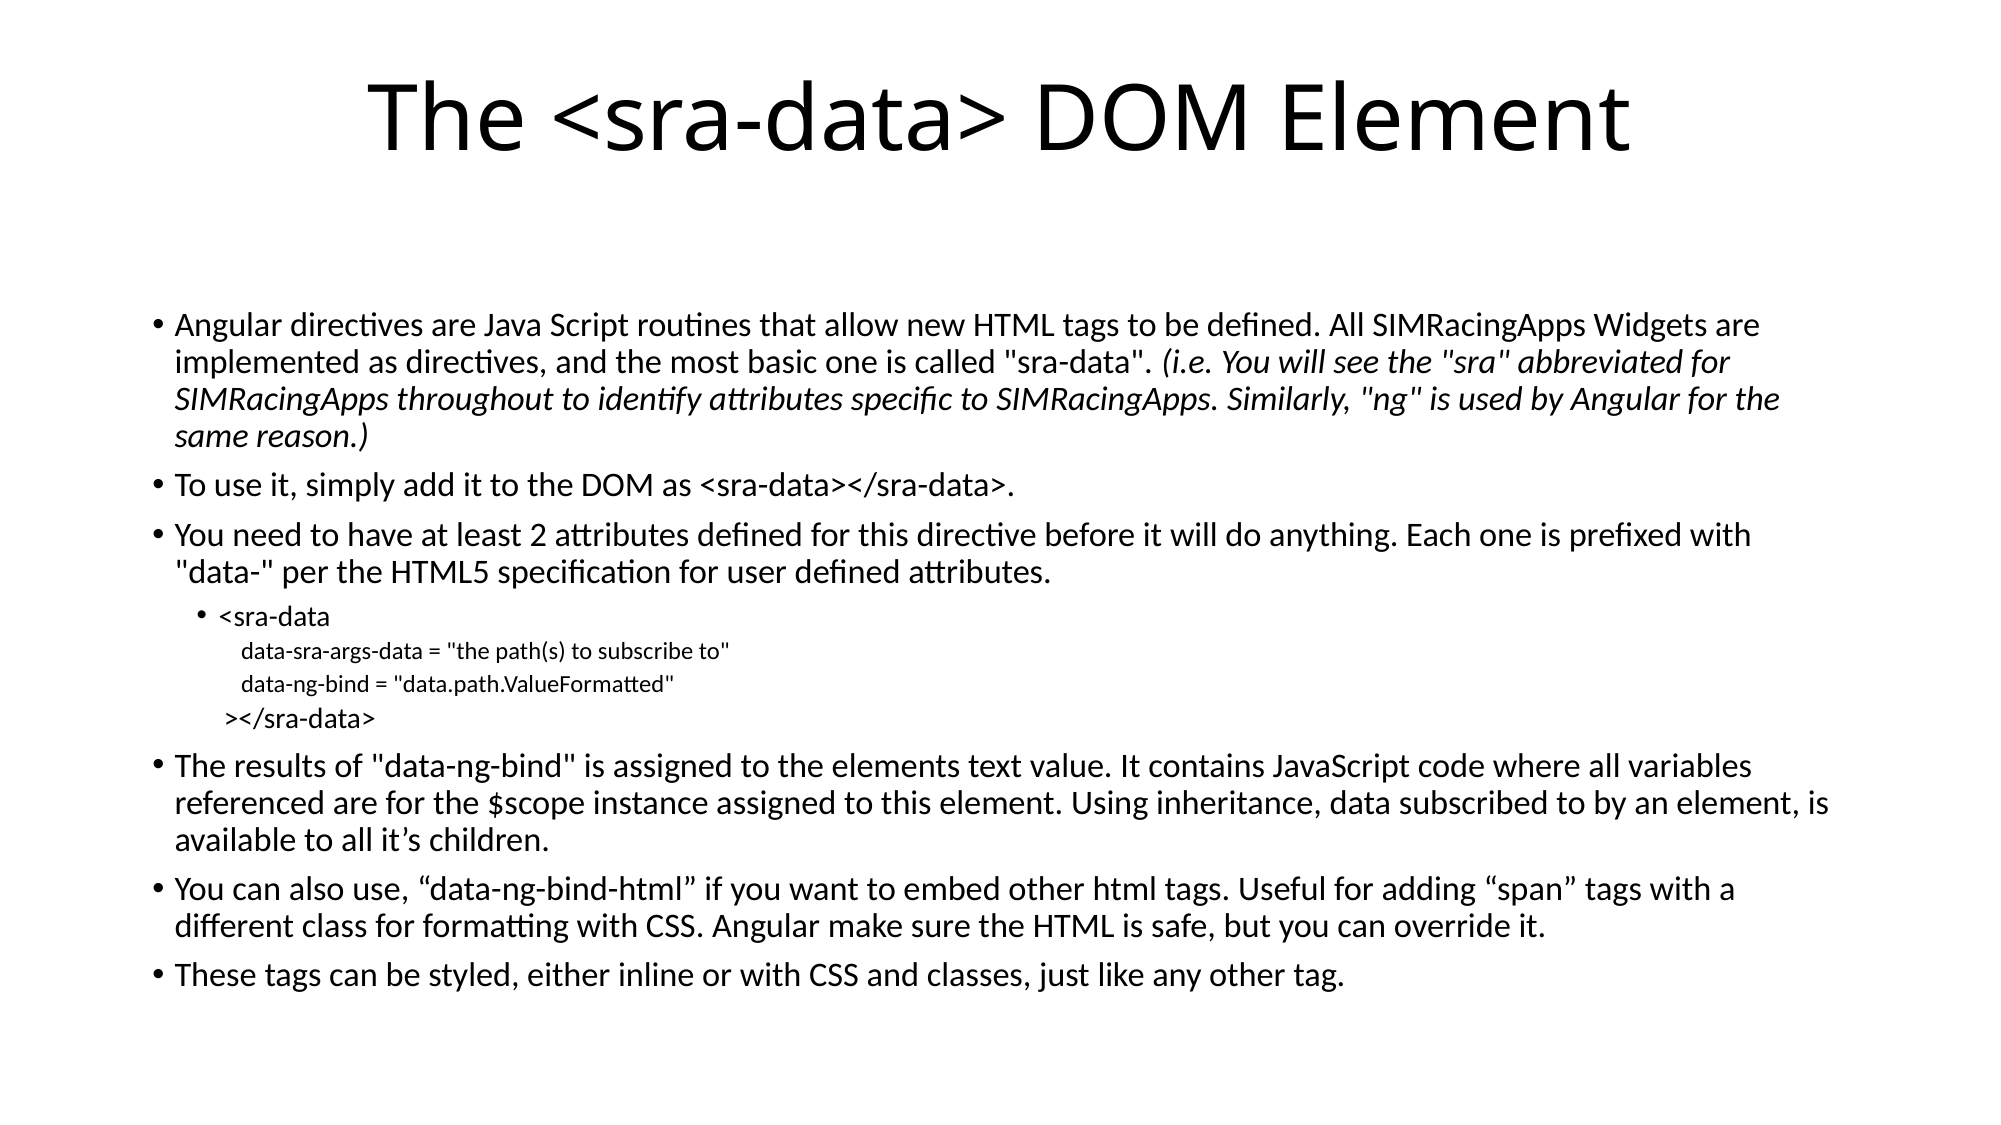

# The <sra-data> DOM Element
Angular directives are Java Script routines that allow new HTML tags to be defined. All SIMRacingApps Widgets are implemented as directives, and the most basic one is called "sra-data". (i.e. You will see the "sra" abbreviated for SIMRacingApps throughout to identify attributes specific to SIMRacingApps. Similarly, "ng" is used by Angular for the same reason.)
To use it, simply add it to the DOM as <sra-data></sra-data>.
You need to have at least 2 attributes defined for this directive before it will do anything. Each one is prefixed with "data-" per the HTML5 specification for user defined attributes.
<sra-data
data-sra-args-data = "the path(s) to subscribe to"
data-ng-bind = "data.path.ValueFormatted"
 ></sra-data>
The results of "data-ng-bind" is assigned to the elements text value. It contains JavaScript code where all variables referenced are for the $scope instance assigned to this element. Using inheritance, data subscribed to by an element, is available to all it’s children.
You can also use, “data-ng-bind-html” if you want to embed other html tags. Useful for adding “span” tags with a different class for formatting with CSS. Angular make sure the HTML is safe, but you can override it.
These tags can be styled, either inline or with CSS and classes, just like any other tag.